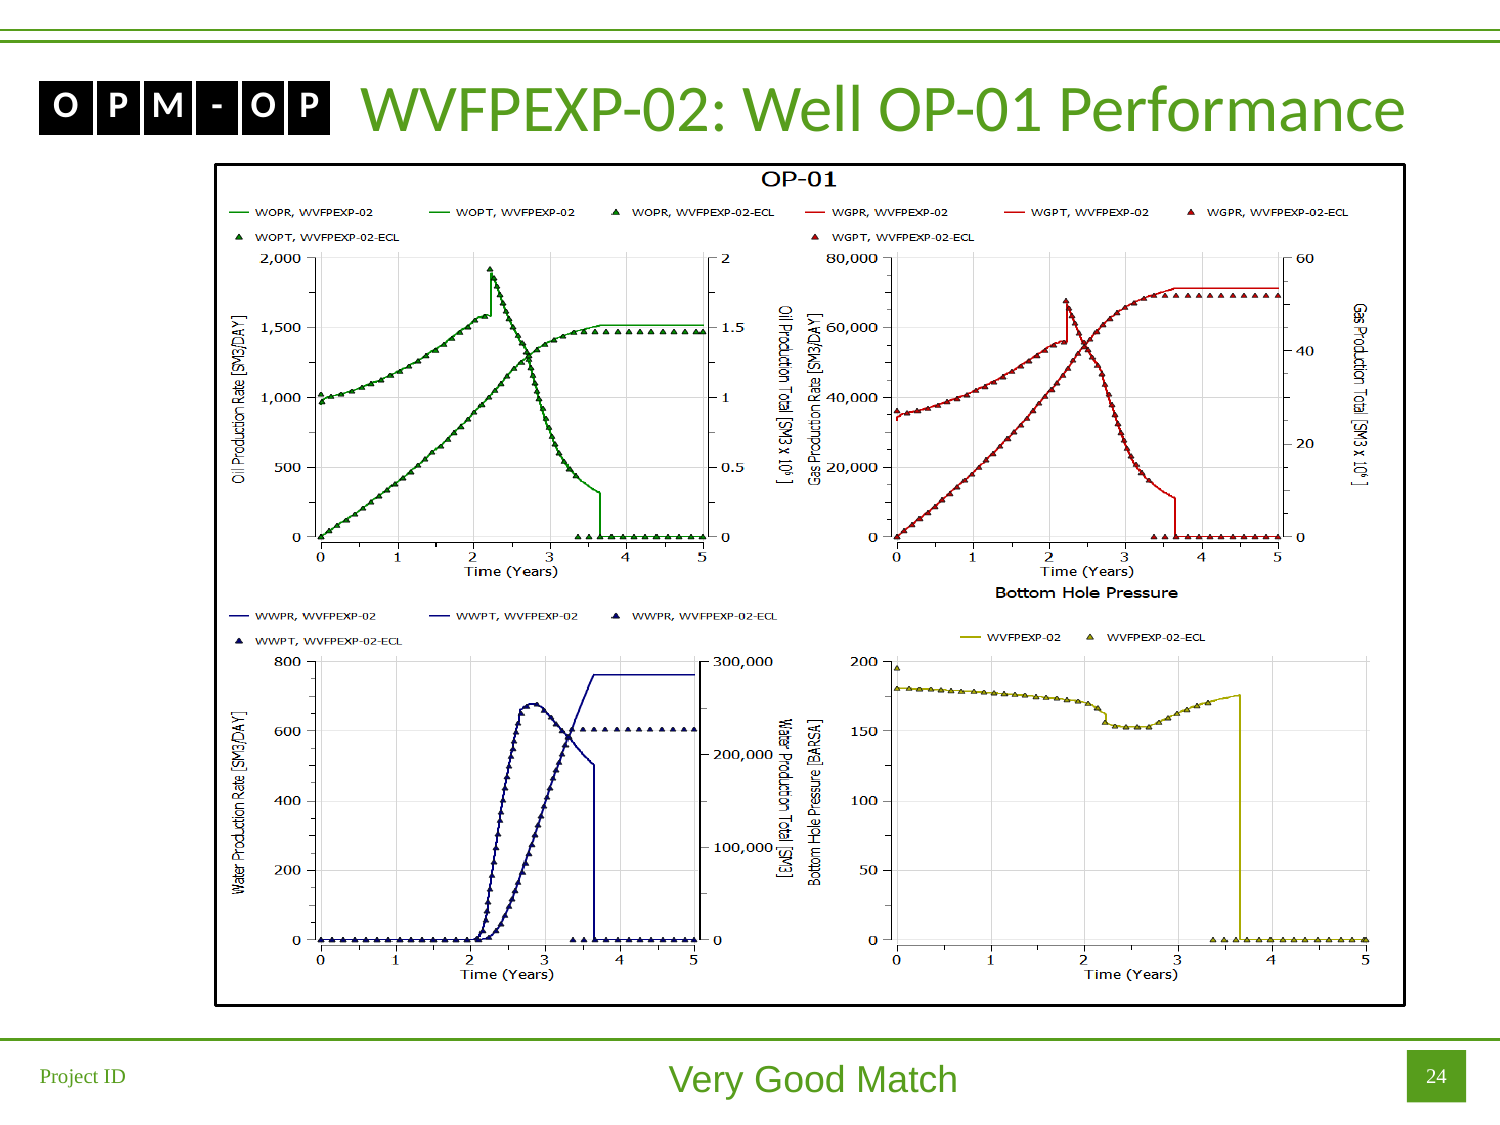

# WVFPEXP-02: Well OP-01 Performance
Project ID
24
Very Good Match